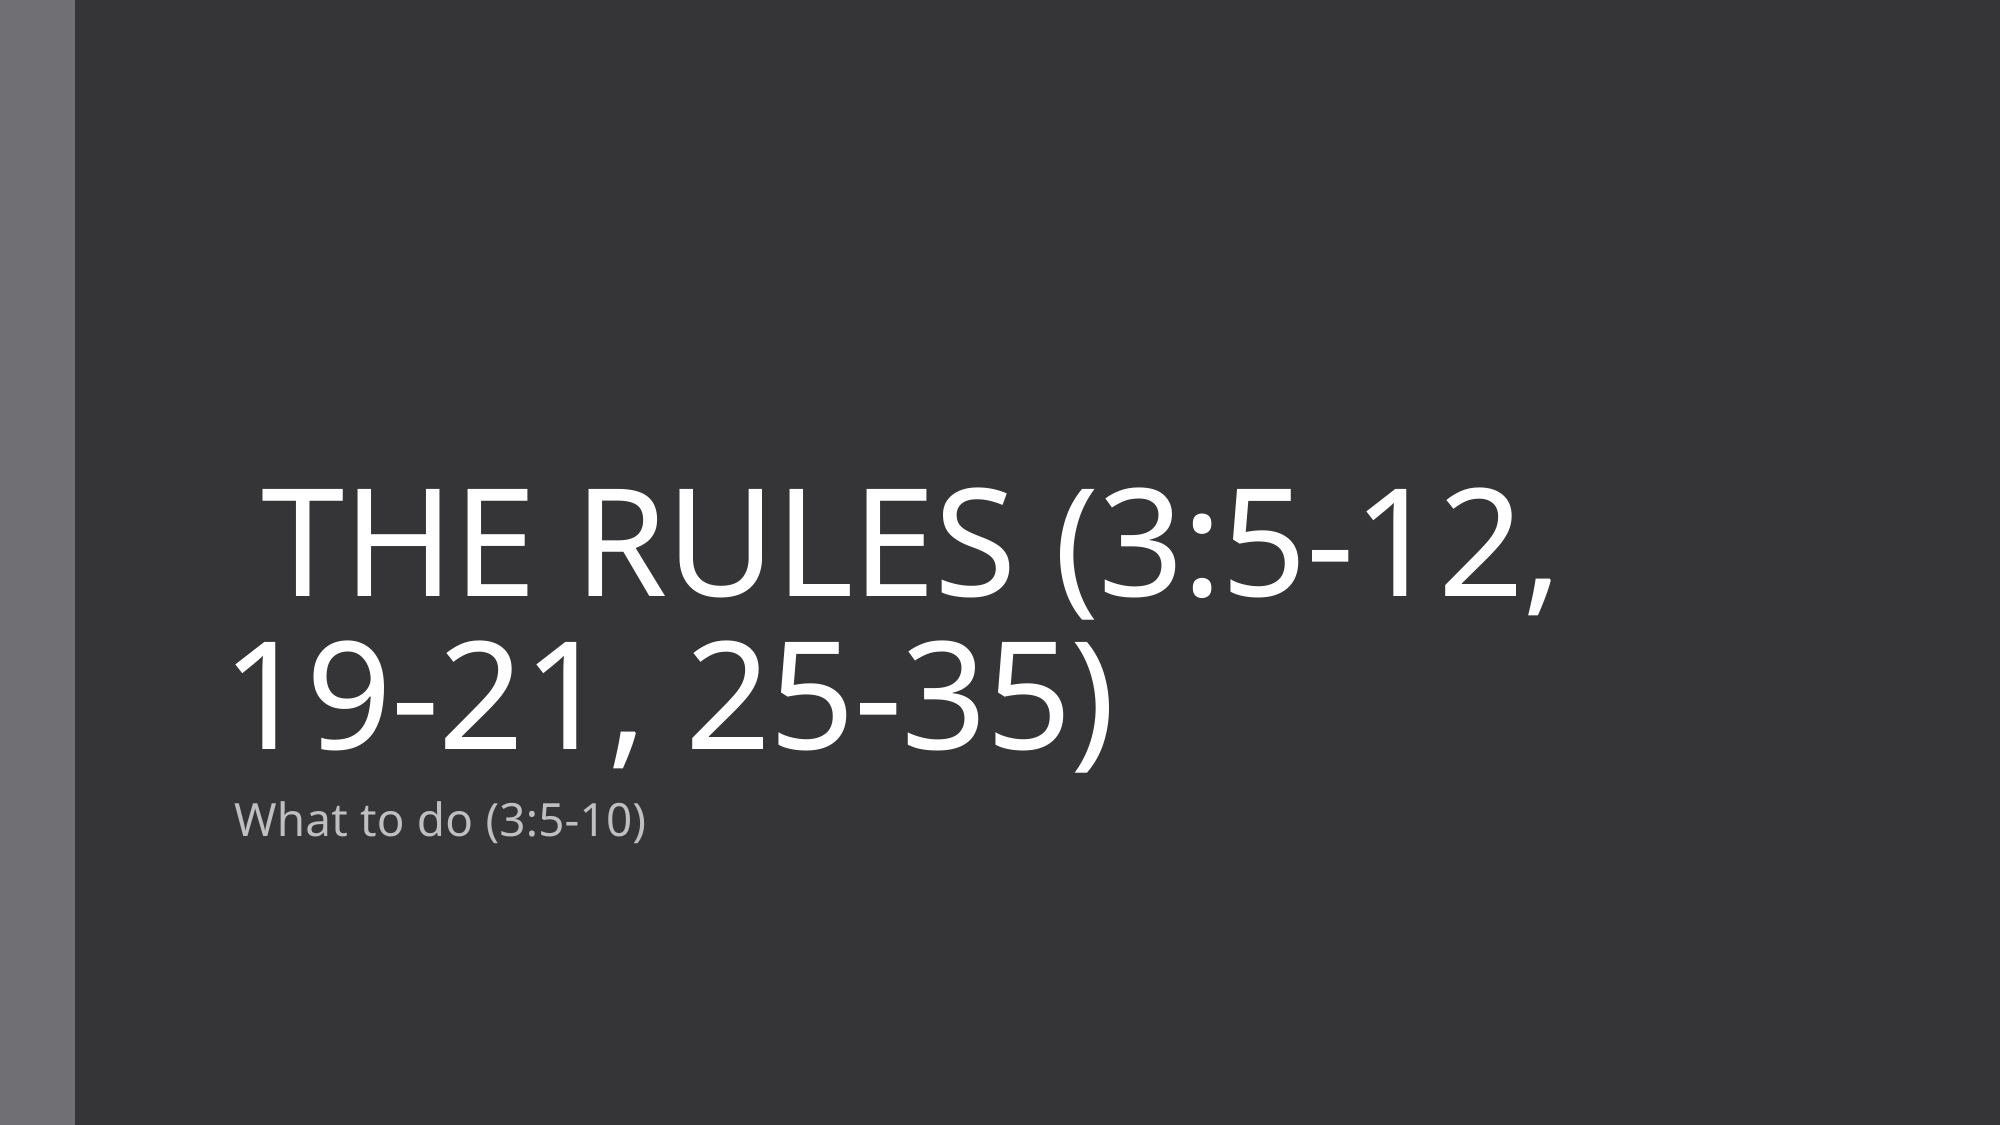

# THE RULES (3:5-12, 19-21, 25-35)
 What to do (3:5-10)